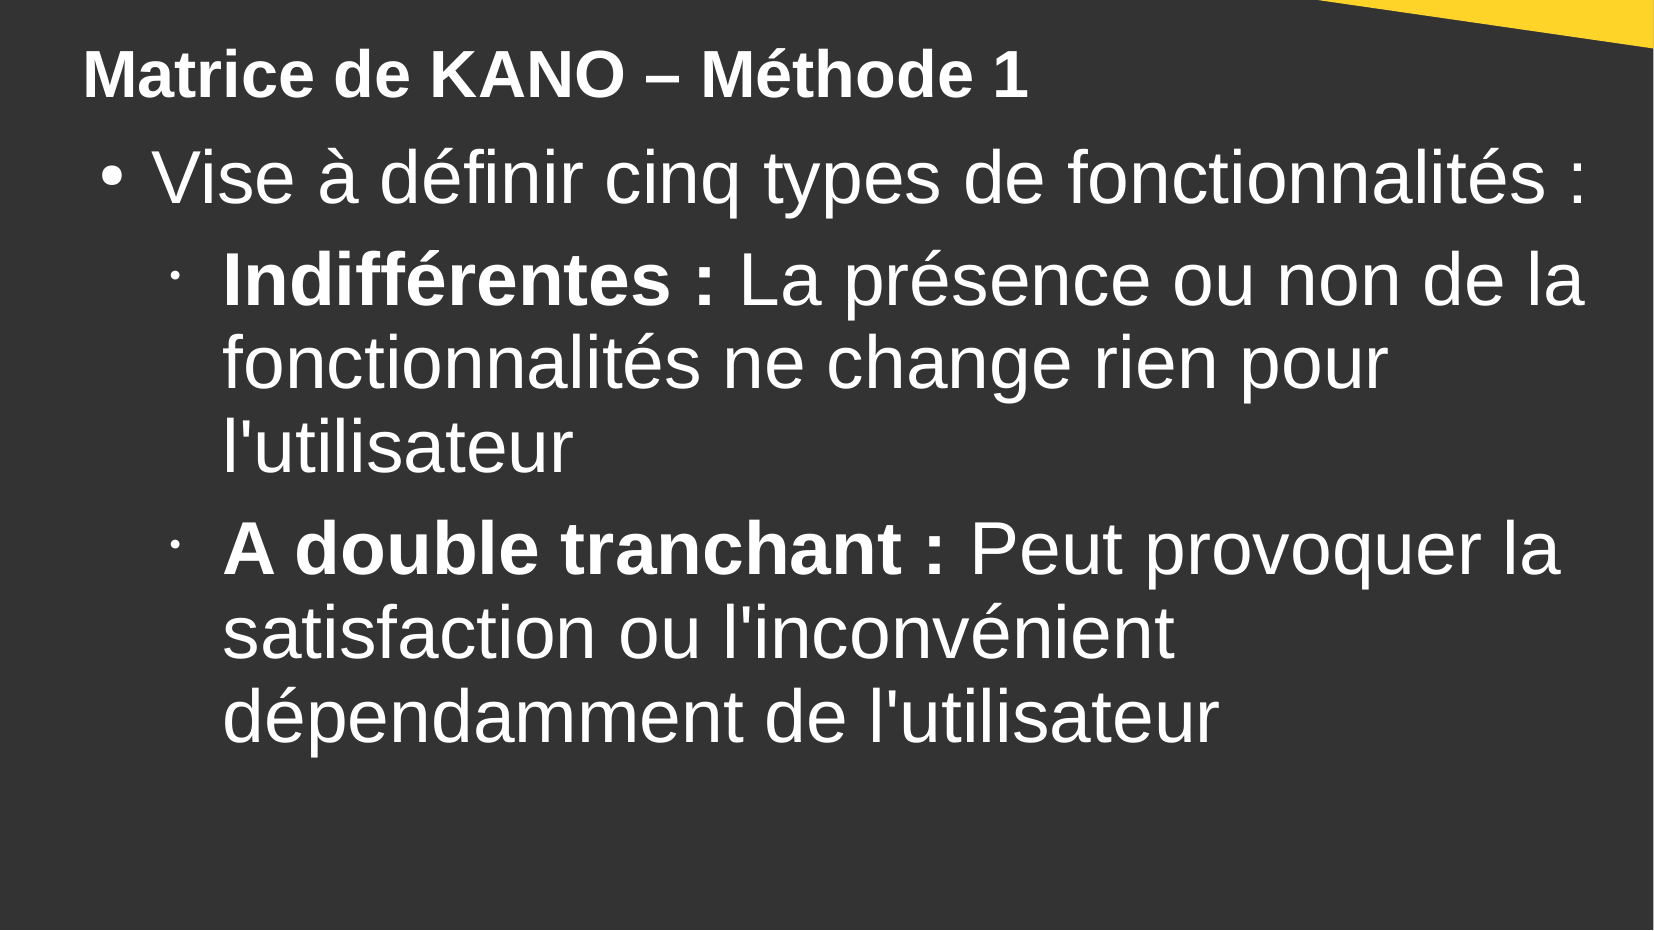

# Matrice de KANO – Méthode 1
Vise à définir cinq types de fonctionnalités :
Indifférentes : La présence ou non de la fonctionnalités ne change rien pour l'utilisateur
A double tranchant : Peut provoquer la satisfaction ou l'inconvénient dépendamment de l'utilisateur